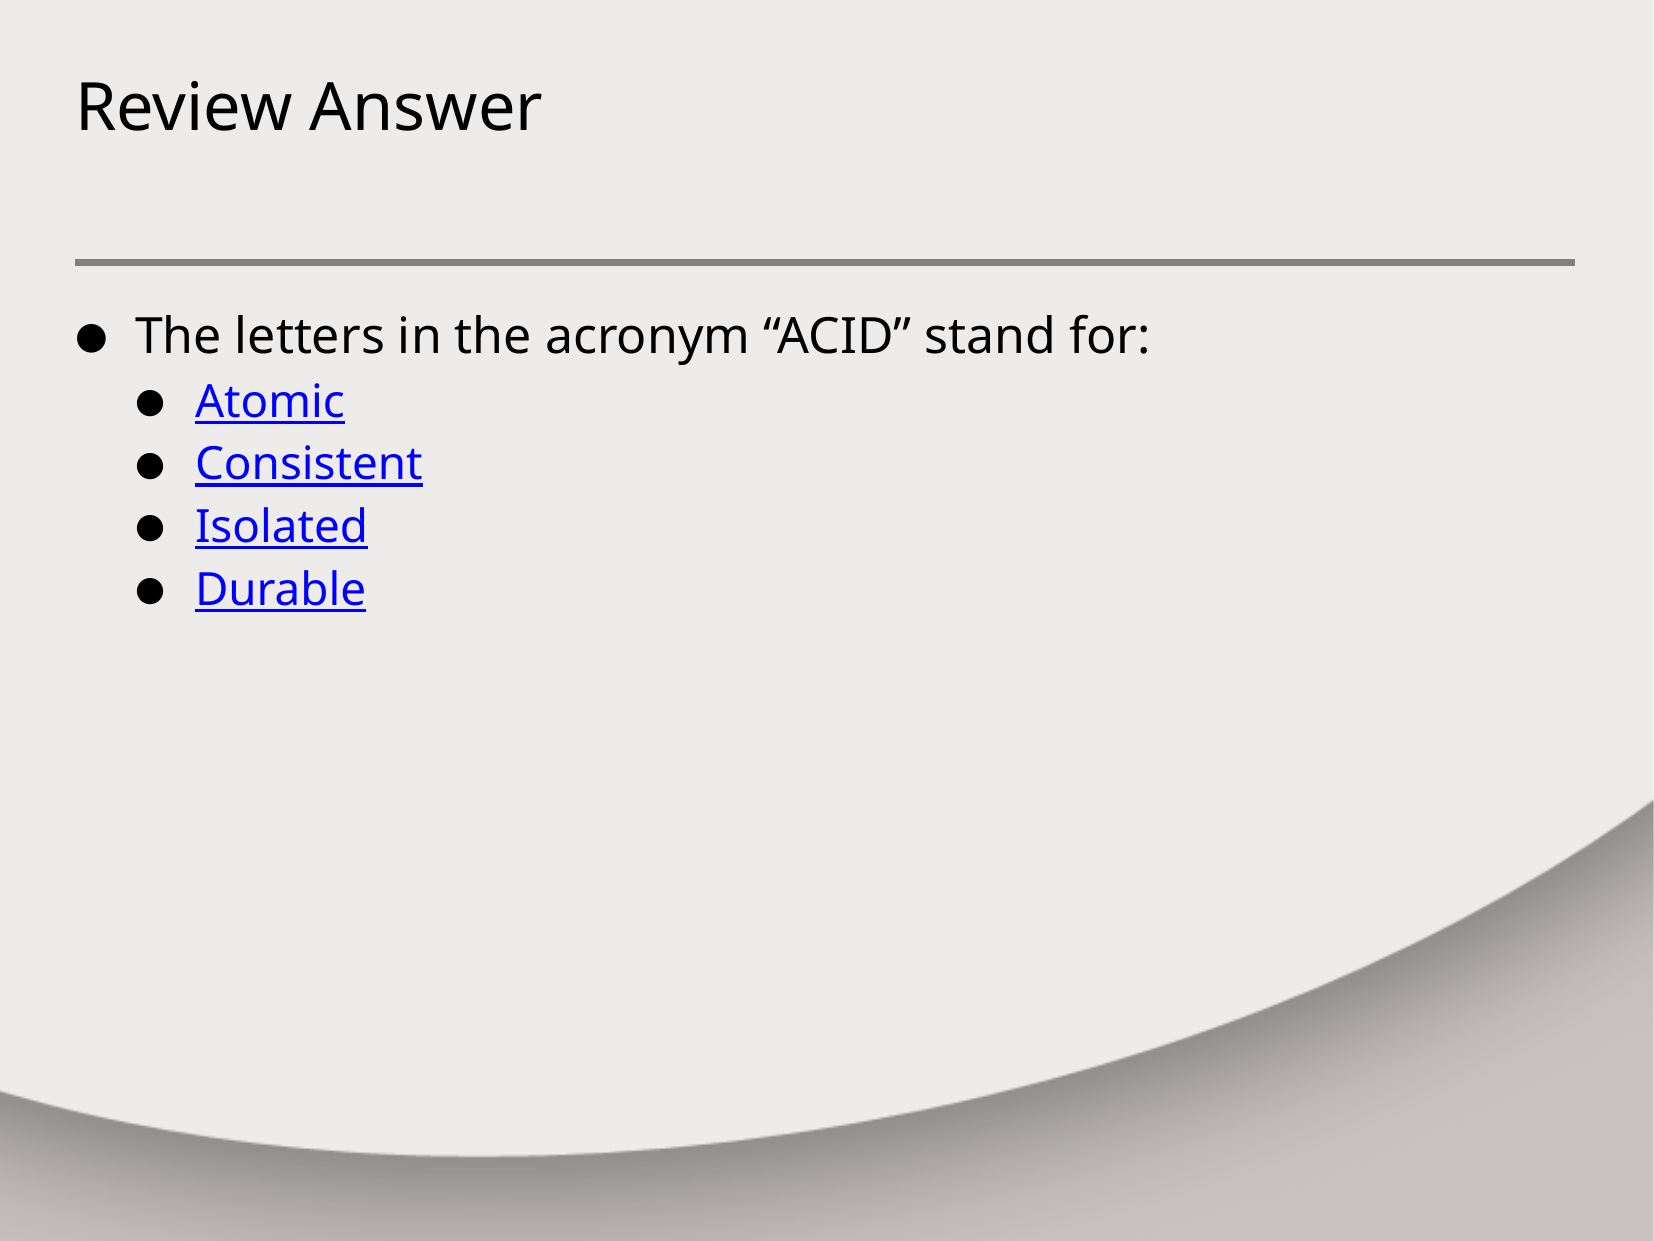

# Review Answer
The letters in the acronym “ACID” stand for:
Atomic
Consistent
Isolated
Durable